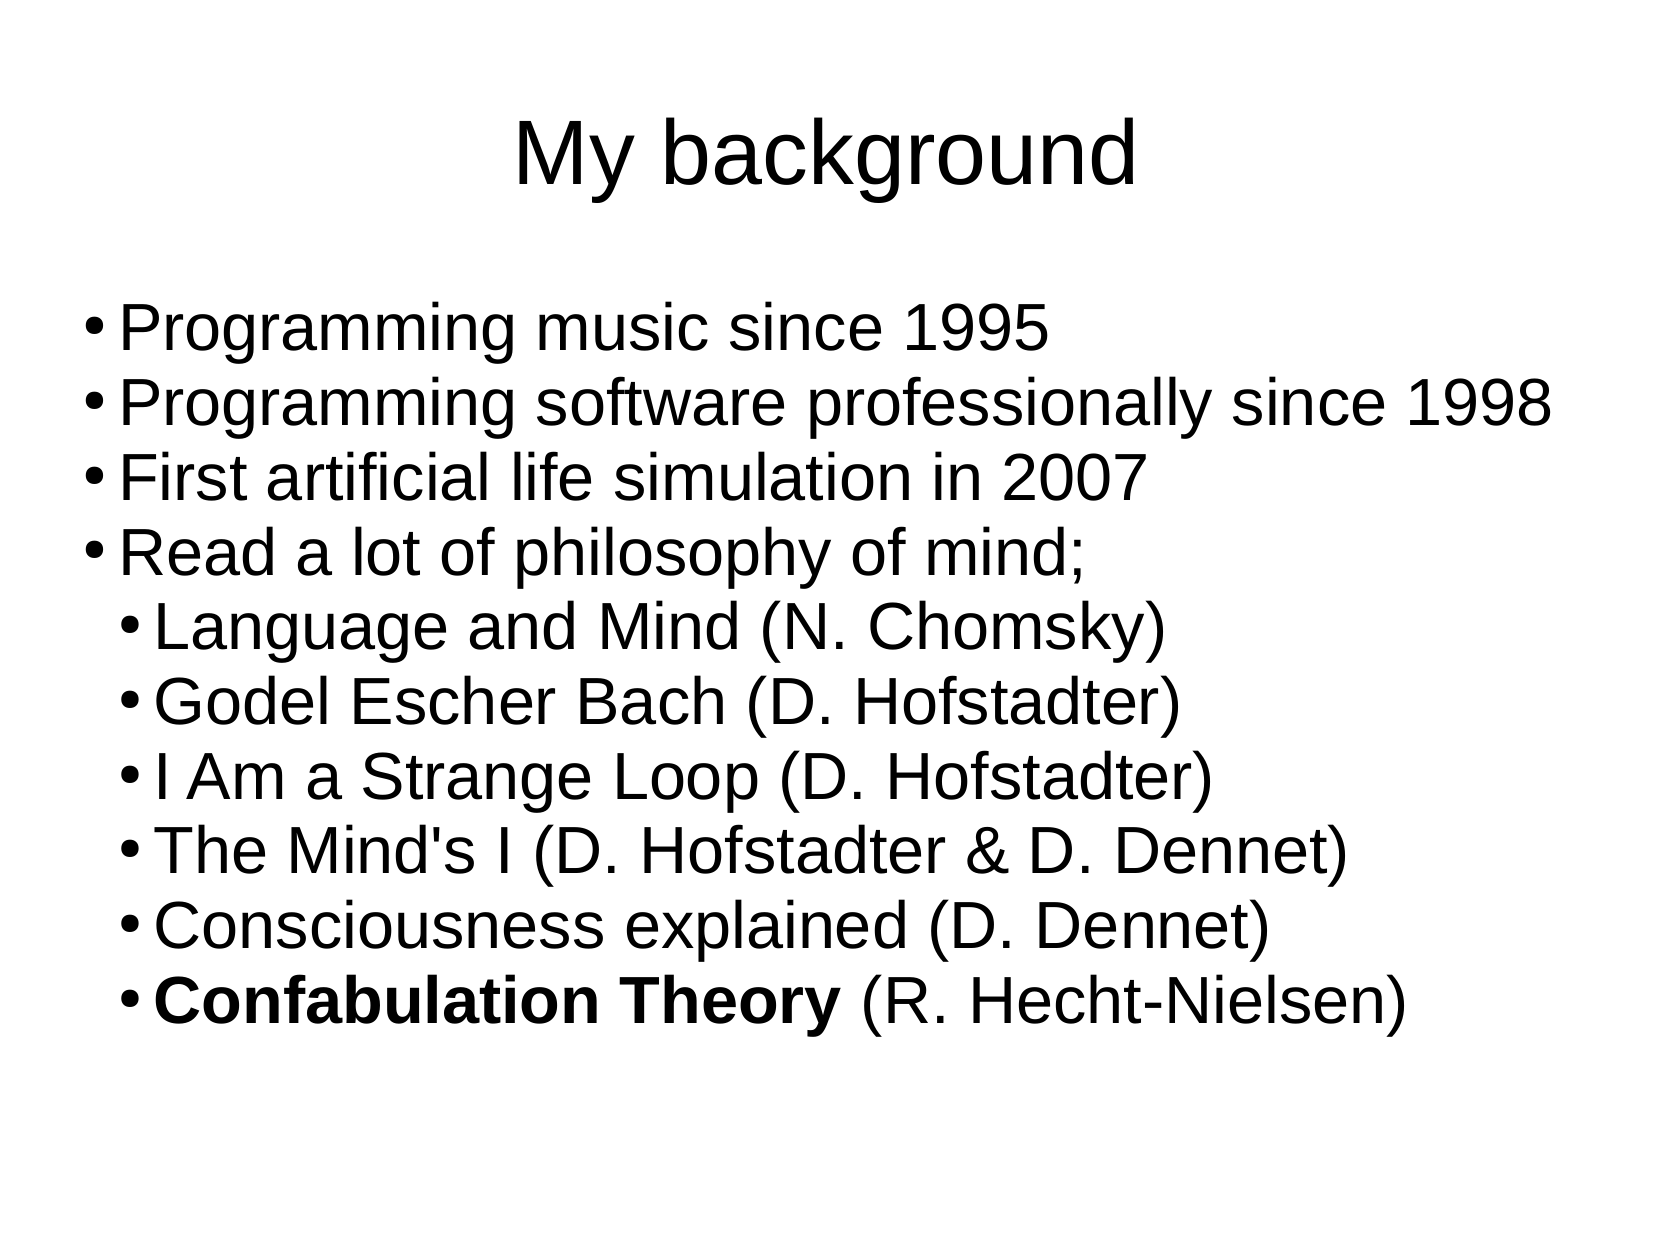

# My background
Programming music since 1995
Programming software professionally since 1998
First artificial life simulation in 2007
Read a lot of philosophy of mind;
Language and Mind (N. Chomsky)
Godel Escher Bach (D. Hofstadter)
I Am a Strange Loop (D. Hofstadter)
The Mind's I (D. Hofstadter & D. Dennet)
Consciousness explained (D. Dennet)
Confabulation Theory (R. Hecht-Nielsen)